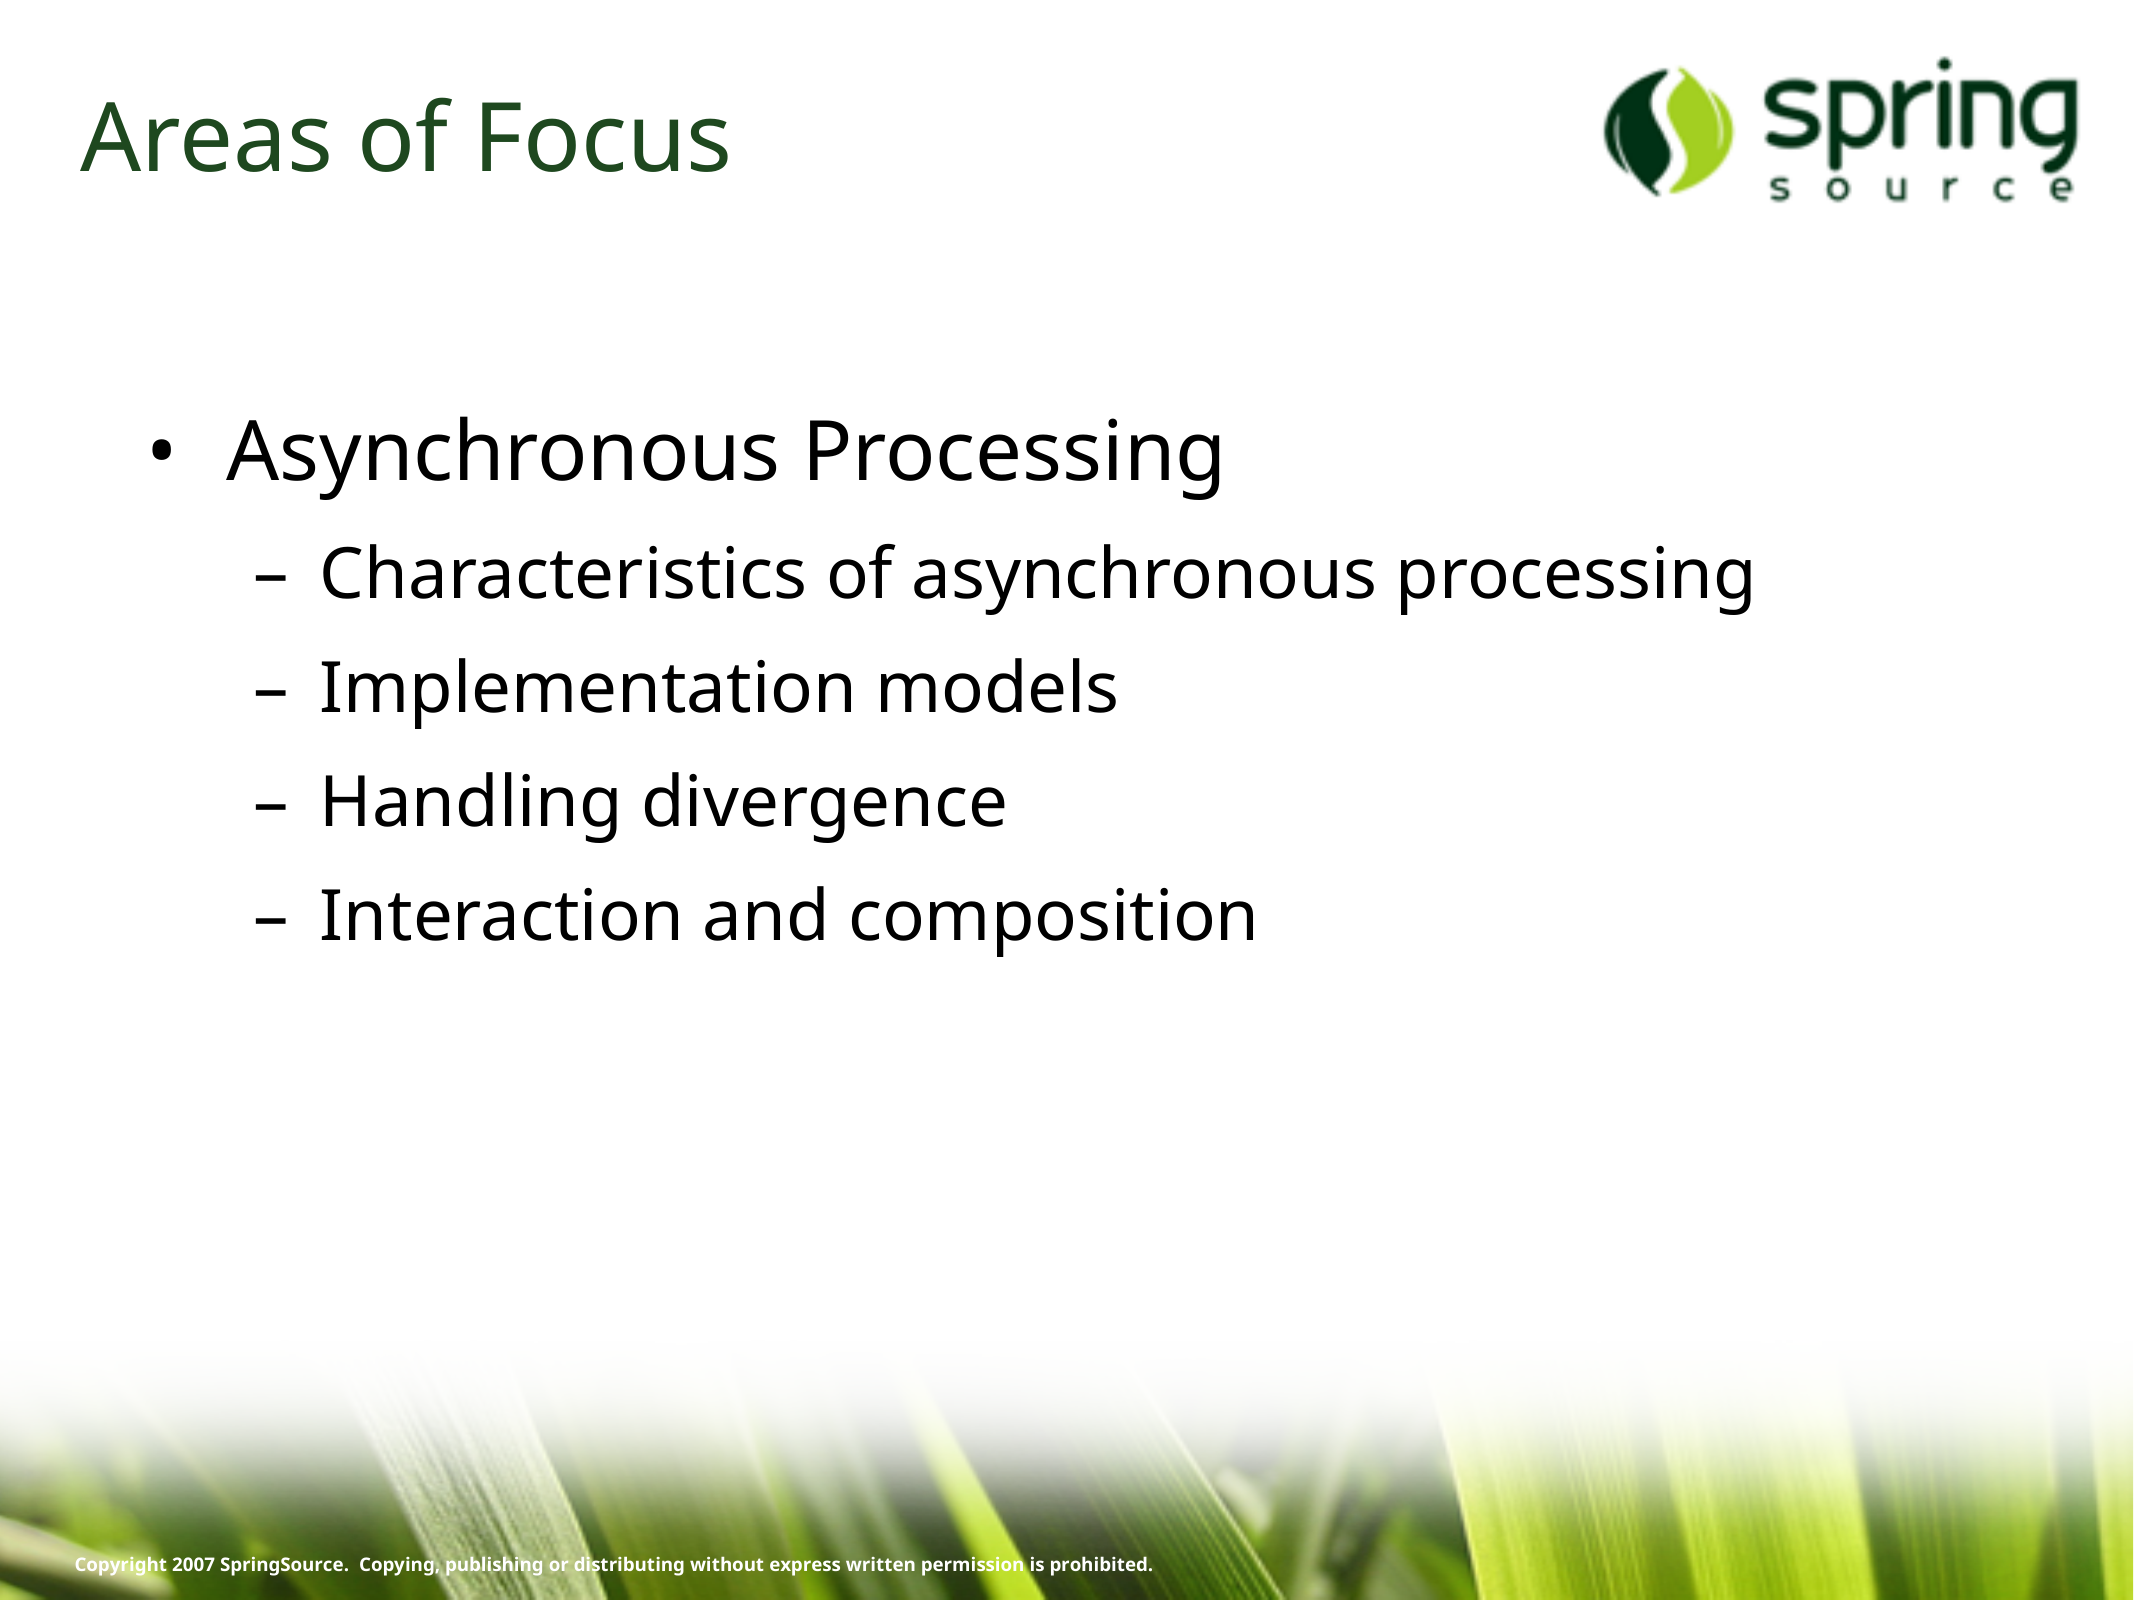

# Areas of Focus
Asynchronous Processing
Characteristics of asynchronous processing
Implementation models
Handling divergence
Interaction and composition